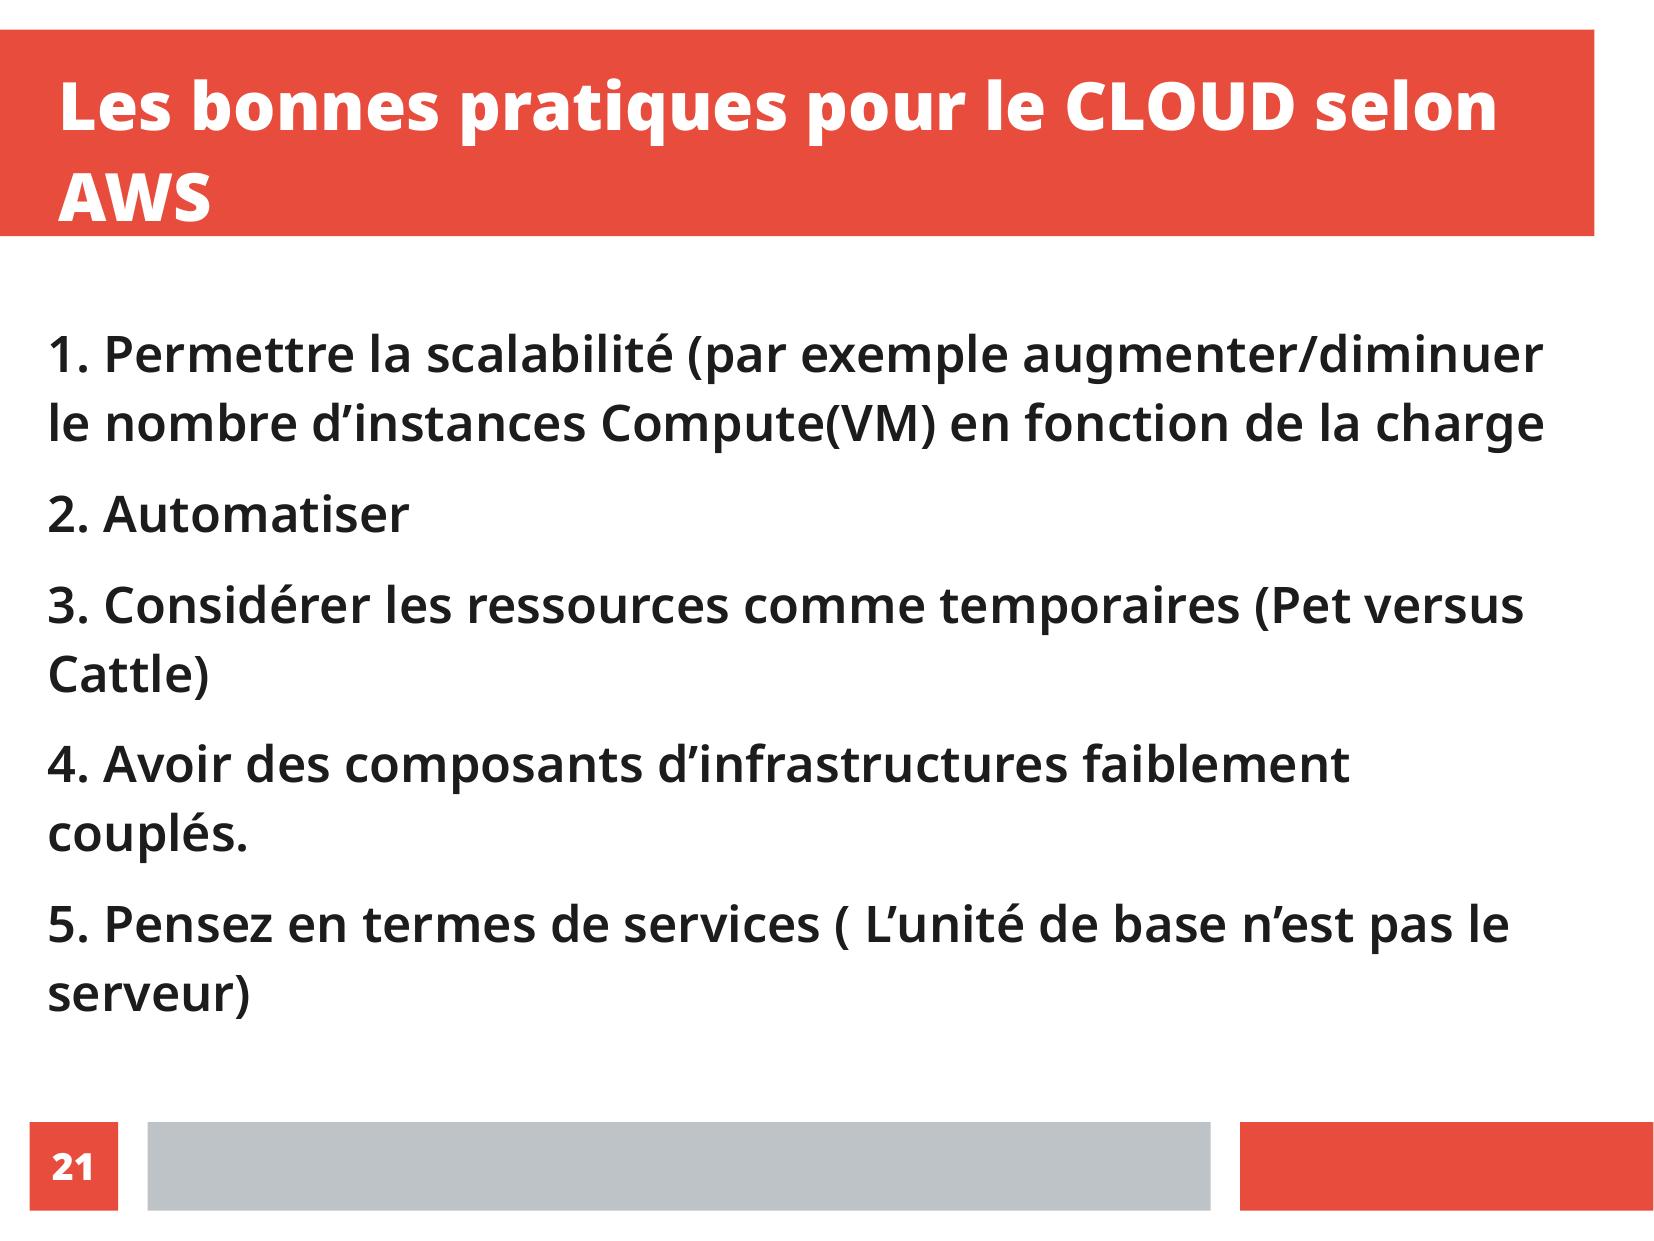

# Les bonnes pratiques pour le CLOUD selon AWS
1. Permettre la scalabilité (par exemple augmenter/diminuer le nombre d’instances Compute(VM) en fonction de la charge
2. Automatiser
3. Considérer les ressources comme temporaires (Pet versus Cattle)
4. Avoir des composants d’infrastructures faiblement couplés.
5. Pensez en termes de services ( L’unité de base n’est pas le serveur)
21